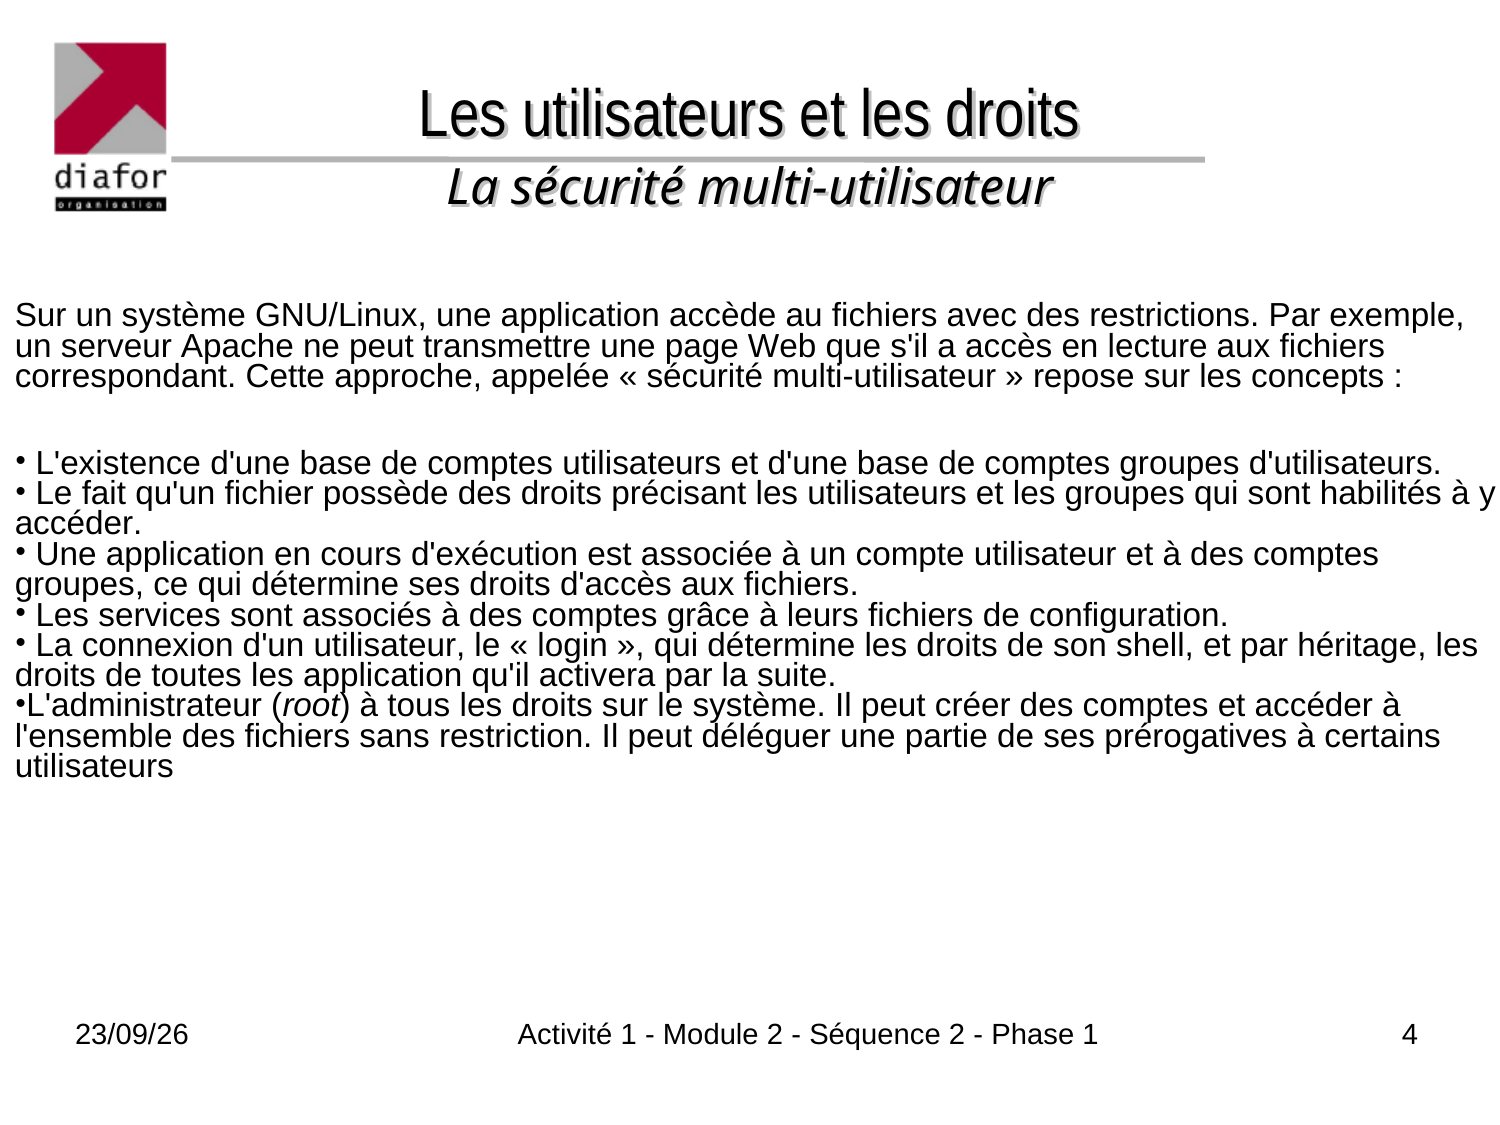

# Les utilisateurs et les droits La sécurité multi-utilisateur
Sur un système GNU/Linux, une application accède au fichiers avec des restrictions. Par exemple,
un serveur Apache ne peut transmettre une page Web que s'il a accès en lecture aux fichiers
correspondant. Cette approche, appelée « sécurité multi-utilisateur » repose sur les concepts :
 L'existence d'une base de comptes utilisateurs et d'une base de comptes groupes d'utilisateurs.
 Le fait qu'un fichier possède des droits précisant les utilisateurs et les groupes qui sont habilités à y
accéder.
 Une application en cours d'exécution est associée à un compte utilisateur et à des comptes
groupes, ce qui détermine ses droits d'accès aux fichiers.
 Les services sont associés à des comptes grâce à leurs fichiers de configuration.
 La connexion d'un utilisateur, le « login », qui détermine les droits de son shell, et par héritage, les
droits de toutes les application qu'il activera par la suite.
L'administrateur (root) à tous les droits sur le système. Il peut créer des comptes et accéder à
l'ensemble des fichiers sans restriction. Il peut déléguer une partie de ses prérogatives à certains
utilisateurs
Activité 1 - Module 2 - Séquence 2 - Phase 1
4